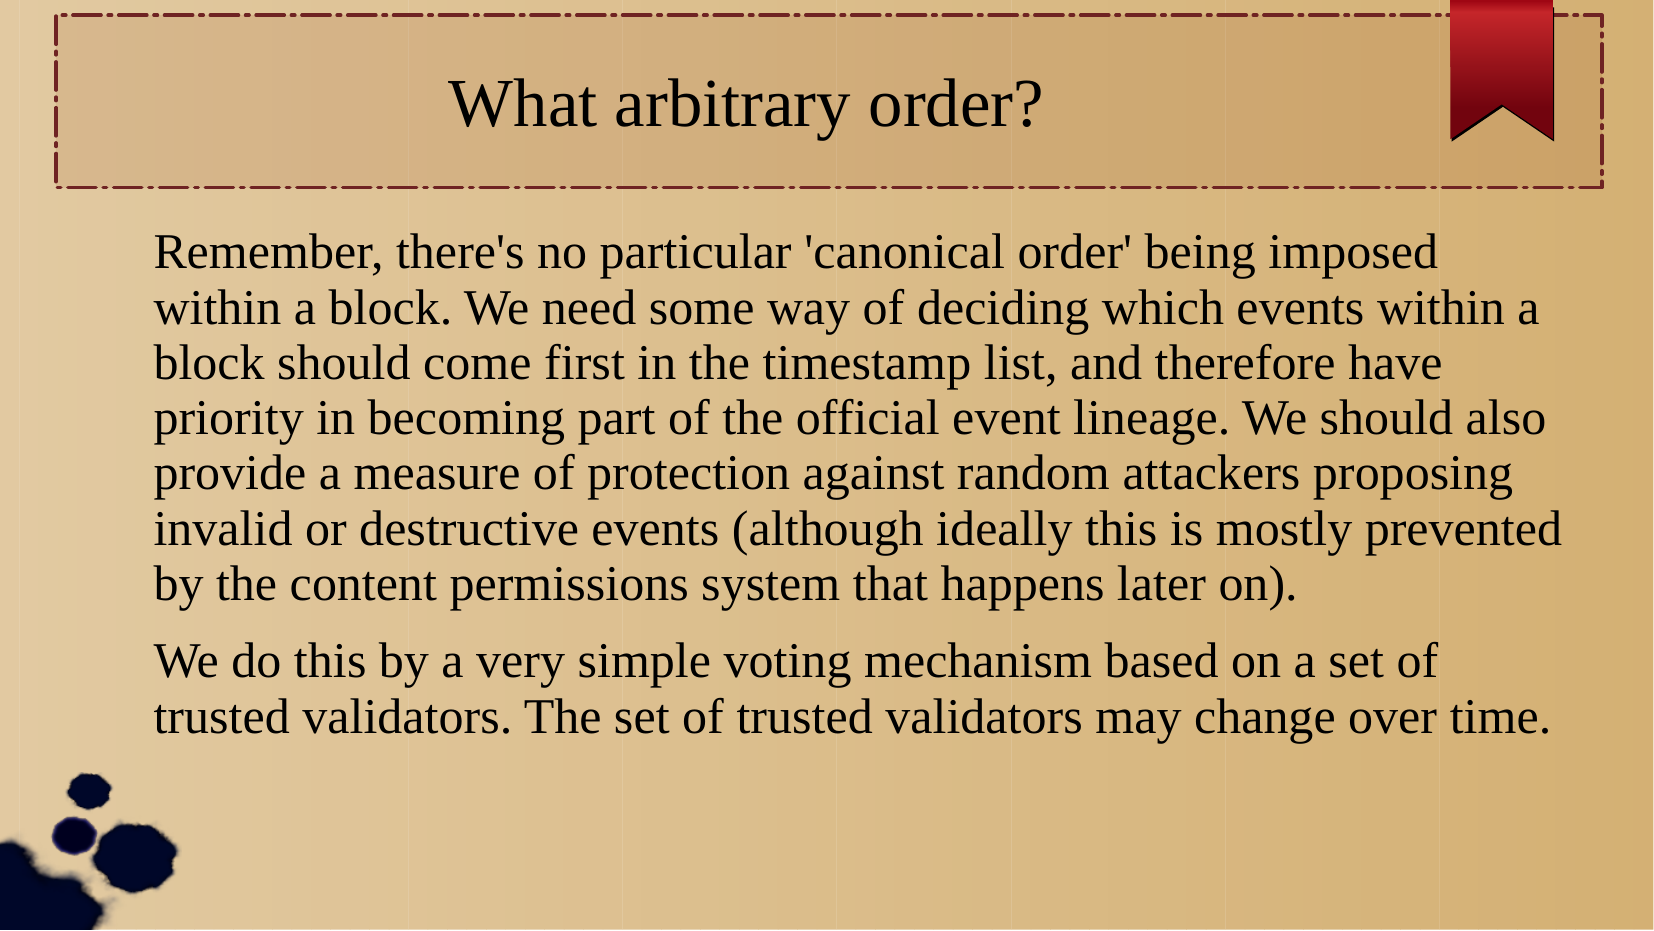

# What arbitrary order?
Remember, there's no particular 'canonical order' being imposed within a block. We need some way of deciding which events within a block should come first in the timestamp list, and therefore have priority in becoming part of the official event lineage. We should also provide a measure of protection against random attackers proposing invalid or destructive events (although ideally this is mostly prevented by the content permissions system that happens later on).
We do this by a very simple voting mechanism based on a set of trusted validators. The set of trusted validators may change over time.